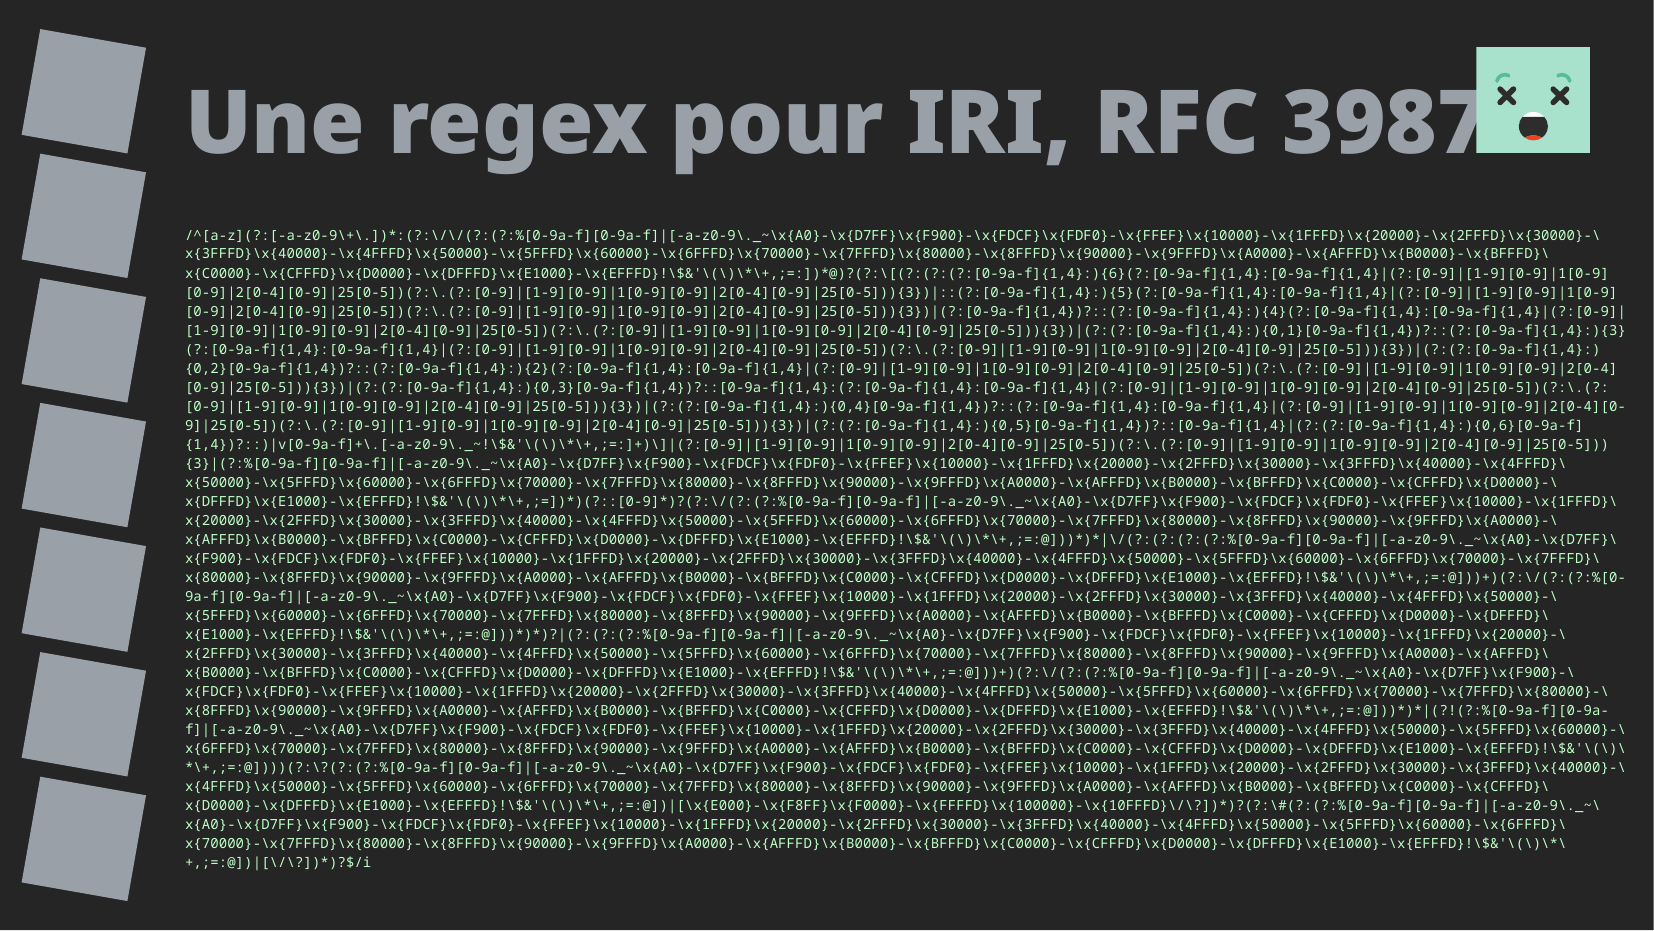

# Une regex pour IRI, RFC 3987
/^[a-z](?:[-a-z0-9\+\.])*:(?:\/\/(?:(?:%[0-9a-f][0-9a-f]|[-a-z0-9\._~\x{A0}-\x{D7FF}\x{F900}-\x{FDCF}\x{FDF0}-\x{FFEF}\x{10000}-\x{1FFFD}\x{20000}-\x{2FFFD}\x{30000}-\x{3FFFD}\x{40000}-\x{4FFFD}\x{50000}-\x{5FFFD}\x{60000}-\x{6FFFD}\x{70000}-\x{7FFFD}\x{80000}-\x{8FFFD}\x{90000}-\x{9FFFD}\x{A0000}-\x{AFFFD}\x{B0000}-\x{BFFFD}\x{C0000}-\x{CFFFD}\x{D0000}-\x{DFFFD}\x{E1000}-\x{EFFFD}!\$&'\(\)\*\+,;=:])*@)?(?:\[(?:(?:(?:[0-9a-f]{1,4}:){6}(?:[0-9a-f]{1,4}:[0-9a-f]{1,4}|(?:[0-9]|[1-9][0-9]|1[0-9][0-9]|2[0-4][0-9]|25[0-5])(?:\.(?:[0-9]|[1-9][0-9]|1[0-9][0-9]|2[0-4][0-9]|25[0-5])){3})|::(?:[0-9a-f]{1,4}:){5}(?:[0-9a-f]{1,4}:[0-9a-f]{1,4}|(?:[0-9]|[1-9][0-9]|1[0-9][0-9]|2[0-4][0-9]|25[0-5])(?:\.(?:[0-9]|[1-9][0-9]|1[0-9][0-9]|2[0-4][0-9]|25[0-5])){3})|(?:[0-9a-f]{1,4})?::(?:[0-9a-f]{1,4}:){4}(?:[0-9a-f]{1,4}:[0-9a-f]{1,4}|(?:[0-9]|[1-9][0-9]|1[0-9][0-9]|2[0-4][0-9]|25[0-5])(?:\.(?:[0-9]|[1-9][0-9]|1[0-9][0-9]|2[0-4][0-9]|25[0-5])){3})|(?:(?:[0-9a-f]{1,4}:){0,1}[0-9a-f]{1,4})?::(?:[0-9a-f]{1,4}:){3}(?:[0-9a-f]{1,4}:[0-9a-f]{1,4}|(?:[0-9]|[1-9][0-9]|1[0-9][0-9]|2[0-4][0-9]|25[0-5])(?:\.(?:[0-9]|[1-9][0-9]|1[0-9][0-9]|2[0-4][0-9]|25[0-5])){3})|(?:(?:[0-9a-f]{1,4}:){0,2}[0-9a-f]{1,4})?::(?:[0-9a-f]{1,4}:){2}(?:[0-9a-f]{1,4}:[0-9a-f]{1,4}|(?:[0-9]|[1-9][0-9]|1[0-9][0-9]|2[0-4][0-9]|25[0-5])(?:\.(?:[0-9]|[1-9][0-9]|1[0-9][0-9]|2[0-4][0-9]|25[0-5])){3})|(?:(?:[0-9a-f]{1,4}:){0,3}[0-9a-f]{1,4})?::[0-9a-f]{1,4}:(?:[0-9a-f]{1,4}:[0-9a-f]{1,4}|(?:[0-9]|[1-9][0-9]|1[0-9][0-9]|2[0-4][0-9]|25[0-5])(?:\.(?:[0-9]|[1-9][0-9]|1[0-9][0-9]|2[0-4][0-9]|25[0-5])){3})|(?:(?:[0-9a-f]{1,4}:){0,4}[0-9a-f]{1,4})?::(?:[0-9a-f]{1,4}:[0-9a-f]{1,4}|(?:[0-9]|[1-9][0-9]|1[0-9][0-9]|2[0-4][0-9]|25[0-5])(?:\.(?:[0-9]|[1-9][0-9]|1[0-9][0-9]|2[0-4][0-9]|25[0-5])){3})|(?:(?:[0-9a-f]{1,4}:){0,5}[0-9a-f]{1,4})?::[0-9a-f]{1,4}|(?:(?:[0-9a-f]{1,4}:){0,6}[0-9a-f]{1,4})?::)|v[0-9a-f]+\.[-a-z0-9\._~!\$&'\(\)\*\+,;=:]+)\]|(?:[0-9]|[1-9][0-9]|1[0-9][0-9]|2[0-4][0-9]|25[0-5])(?:\.(?:[0-9]|[1-9][0-9]|1[0-9][0-9]|2[0-4][0-9]|25[0-5])){3}|(?:%[0-9a-f][0-9a-f]|[-a-z0-9\._~\x{A0}-\x{D7FF}\x{F900}-\x{FDCF}\x{FDF0}-\x{FFEF}\x{10000}-\x{1FFFD}\x{20000}-\x{2FFFD}\x{30000}-\x{3FFFD}\x{40000}-\x{4FFFD}\x{50000}-\x{5FFFD}\x{60000}-\x{6FFFD}\x{70000}-\x{7FFFD}\x{80000}-\x{8FFFD}\x{90000}-\x{9FFFD}\x{A0000}-\x{AFFFD}\x{B0000}-\x{BFFFD}\x{C0000}-\x{CFFFD}\x{D0000}-\x{DFFFD}\x{E1000}-\x{EFFFD}!\$&'\(\)\*\+,;=])*)(?::[0-9]*)?(?:\/(?:(?:%[0-9a-f][0-9a-f]|[-a-z0-9\._~\x{A0}-\x{D7FF}\x{F900}-\x{FDCF}\x{FDF0}-\x{FFEF}\x{10000}-\x{1FFFD}\x{20000}-\x{2FFFD}\x{30000}-\x{3FFFD}\x{40000}-\x{4FFFD}\x{50000}-\x{5FFFD}\x{60000}-\x{6FFFD}\x{70000}-\x{7FFFD}\x{80000}-\x{8FFFD}\x{90000}-\x{9FFFD}\x{A0000}-\x{AFFFD}\x{B0000}-\x{BFFFD}\x{C0000}-\x{CFFFD}\x{D0000}-\x{DFFFD}\x{E1000}-\x{EFFFD}!\$&'\(\)\*\+,;=:@]))*)*|\/(?:(?:(?:(?:%[0-9a-f][0-9a-f]|[-a-z0-9\._~\x{A0}-\x{D7FF}\x{F900}-\x{FDCF}\x{FDF0}-\x{FFEF}\x{10000}-\x{1FFFD}\x{20000}-\x{2FFFD}\x{30000}-\x{3FFFD}\x{40000}-\x{4FFFD}\x{50000}-\x{5FFFD}\x{60000}-\x{6FFFD}\x{70000}-\x{7FFFD}\x{80000}-\x{8FFFD}\x{90000}-\x{9FFFD}\x{A0000}-\x{AFFFD}\x{B0000}-\x{BFFFD}\x{C0000}-\x{CFFFD}\x{D0000}-\x{DFFFD}\x{E1000}-\x{EFFFD}!\$&'\(\)\*\+,;=:@]))+)(?:\/(?:(?:%[0-9a-f][0-9a-f]|[-a-z0-9\._~\x{A0}-\x{D7FF}\x{F900}-\x{FDCF}\x{FDF0}-\x{FFEF}\x{10000}-\x{1FFFD}\x{20000}-\x{2FFFD}\x{30000}-\x{3FFFD}\x{40000}-\x{4FFFD}\x{50000}-\x{5FFFD}\x{60000}-\x{6FFFD}\x{70000}-\x{7FFFD}\x{80000}-\x{8FFFD}\x{90000}-\x{9FFFD}\x{A0000}-\x{AFFFD}\x{B0000}-\x{BFFFD}\x{C0000}-\x{CFFFD}\x{D0000}-\x{DFFFD}\x{E1000}-\x{EFFFD}!\$&'\(\)\*\+,;=:@]))*)*)?|(?:(?:(?:%[0-9a-f][0-9a-f]|[-a-z0-9\._~\x{A0}-\x{D7FF}\x{F900}-\x{FDCF}\x{FDF0}-\x{FFEF}\x{10000}-\x{1FFFD}\x{20000}-\x{2FFFD}\x{30000}-\x{3FFFD}\x{40000}-\x{4FFFD}\x{50000}-\x{5FFFD}\x{60000}-\x{6FFFD}\x{70000}-\x{7FFFD}\x{80000}-\x{8FFFD}\x{90000}-\x{9FFFD}\x{A0000}-\x{AFFFD}\x{B0000}-\x{BFFFD}\x{C0000}-\x{CFFFD}\x{D0000}-\x{DFFFD}\x{E1000}-\x{EFFFD}!\$&'\(\)\*\+,;=:@]))+)(?:\/(?:(?:%[0-9a-f][0-9a-f]|[-a-z0-9\._~\x{A0}-\x{D7FF}\x{F900}-\x{FDCF}\x{FDF0}-\x{FFEF}\x{10000}-\x{1FFFD}\x{20000}-\x{2FFFD}\x{30000}-\x{3FFFD}\x{40000}-\x{4FFFD}\x{50000}-\x{5FFFD}\x{60000}-\x{6FFFD}\x{70000}-\x{7FFFD}\x{80000}-\x{8FFFD}\x{90000}-\x{9FFFD}\x{A0000}-\x{AFFFD}\x{B0000}-\x{BFFFD}\x{C0000}-\x{CFFFD}\x{D0000}-\x{DFFFD}\x{E1000}-\x{EFFFD}!\$&'\(\)\*\+,;=:@]))*)*|(?!(?:%[0-9a-f][0-9a-f]|[-a-z0-9\._~\x{A0}-\x{D7FF}\x{F900}-\x{FDCF}\x{FDF0}-\x{FFEF}\x{10000}-\x{1FFFD}\x{20000}-\x{2FFFD}\x{30000}-\x{3FFFD}\x{40000}-\x{4FFFD}\x{50000}-\x{5FFFD}\x{60000}-\x{6FFFD}\x{70000}-\x{7FFFD}\x{80000}-\x{8FFFD}\x{90000}-\x{9FFFD}\x{A0000}-\x{AFFFD}\x{B0000}-\x{BFFFD}\x{C0000}-\x{CFFFD}\x{D0000}-\x{DFFFD}\x{E1000}-\x{EFFFD}!\$&'\(\)\*\+,;=:@])))(?:\?(?:(?:%[0-9a-f][0-9a-f]|[-a-z0-9\._~\x{A0}-\x{D7FF}\x{F900}-\x{FDCF}\x{FDF0}-\x{FFEF}\x{10000}-\x{1FFFD}\x{20000}-\x{2FFFD}\x{30000}-\x{3FFFD}\x{40000}-\x{4FFFD}\x{50000}-\x{5FFFD}\x{60000}-\x{6FFFD}\x{70000}-\x{7FFFD}\x{80000}-\x{8FFFD}\x{90000}-\x{9FFFD}\x{A0000}-\x{AFFFD}\x{B0000}-\x{BFFFD}\x{C0000}-\x{CFFFD}\x{D0000}-\x{DFFFD}\x{E1000}-\x{EFFFD}!\$&'\(\)\*\+,;=:@])|[\x{E000}-\x{F8FF}\x{F0000}-\x{FFFFD}\x{100000}-\x{10FFFD}\/\?])*)?(?:\#(?:(?:%[0-9a-f][0-9a-f]|[-a-z0-9\._~\x{A0}-\x{D7FF}\x{F900}-\x{FDCF}\x{FDF0}-\x{FFEF}\x{10000}-\x{1FFFD}\x{20000}-\x{2FFFD}\x{30000}-\x{3FFFD}\x{40000}-\x{4FFFD}\x{50000}-\x{5FFFD}\x{60000}-\x{6FFFD}\x{70000}-\x{7FFFD}\x{80000}-\x{8FFFD}\x{90000}-\x{9FFFD}\x{A0000}-\x{AFFFD}\x{B0000}-\x{BFFFD}\x{C0000}-\x{CFFFD}\x{D0000}-\x{DFFFD}\x{E1000}-\x{EFFFD}!\$&'\(\)\*\+,;=:@])|[\/\?])*)?$/i